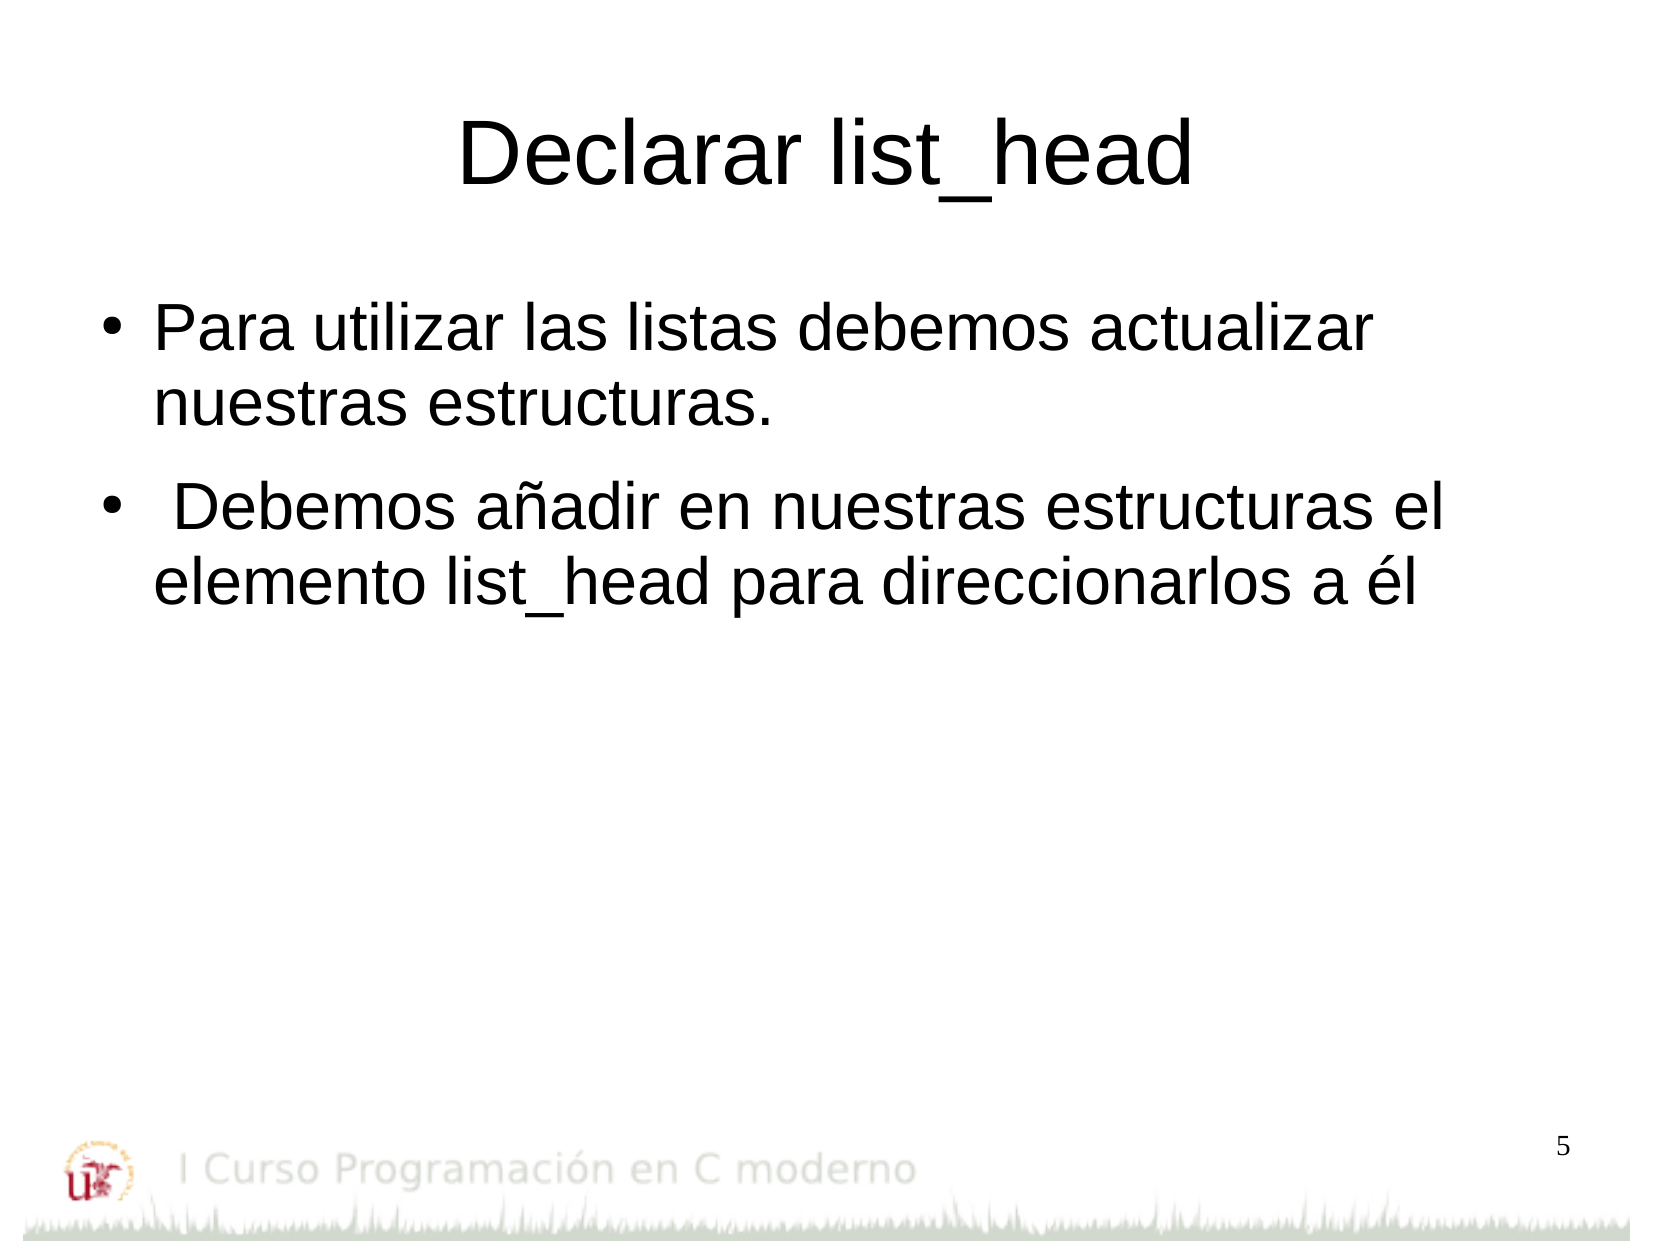

# Declarar list_head
Para utilizar las listas debemos actualizar nuestras estructuras.
 Debemos añadir en nuestras estructuras el elemento list_head para direccionarlos a él
5